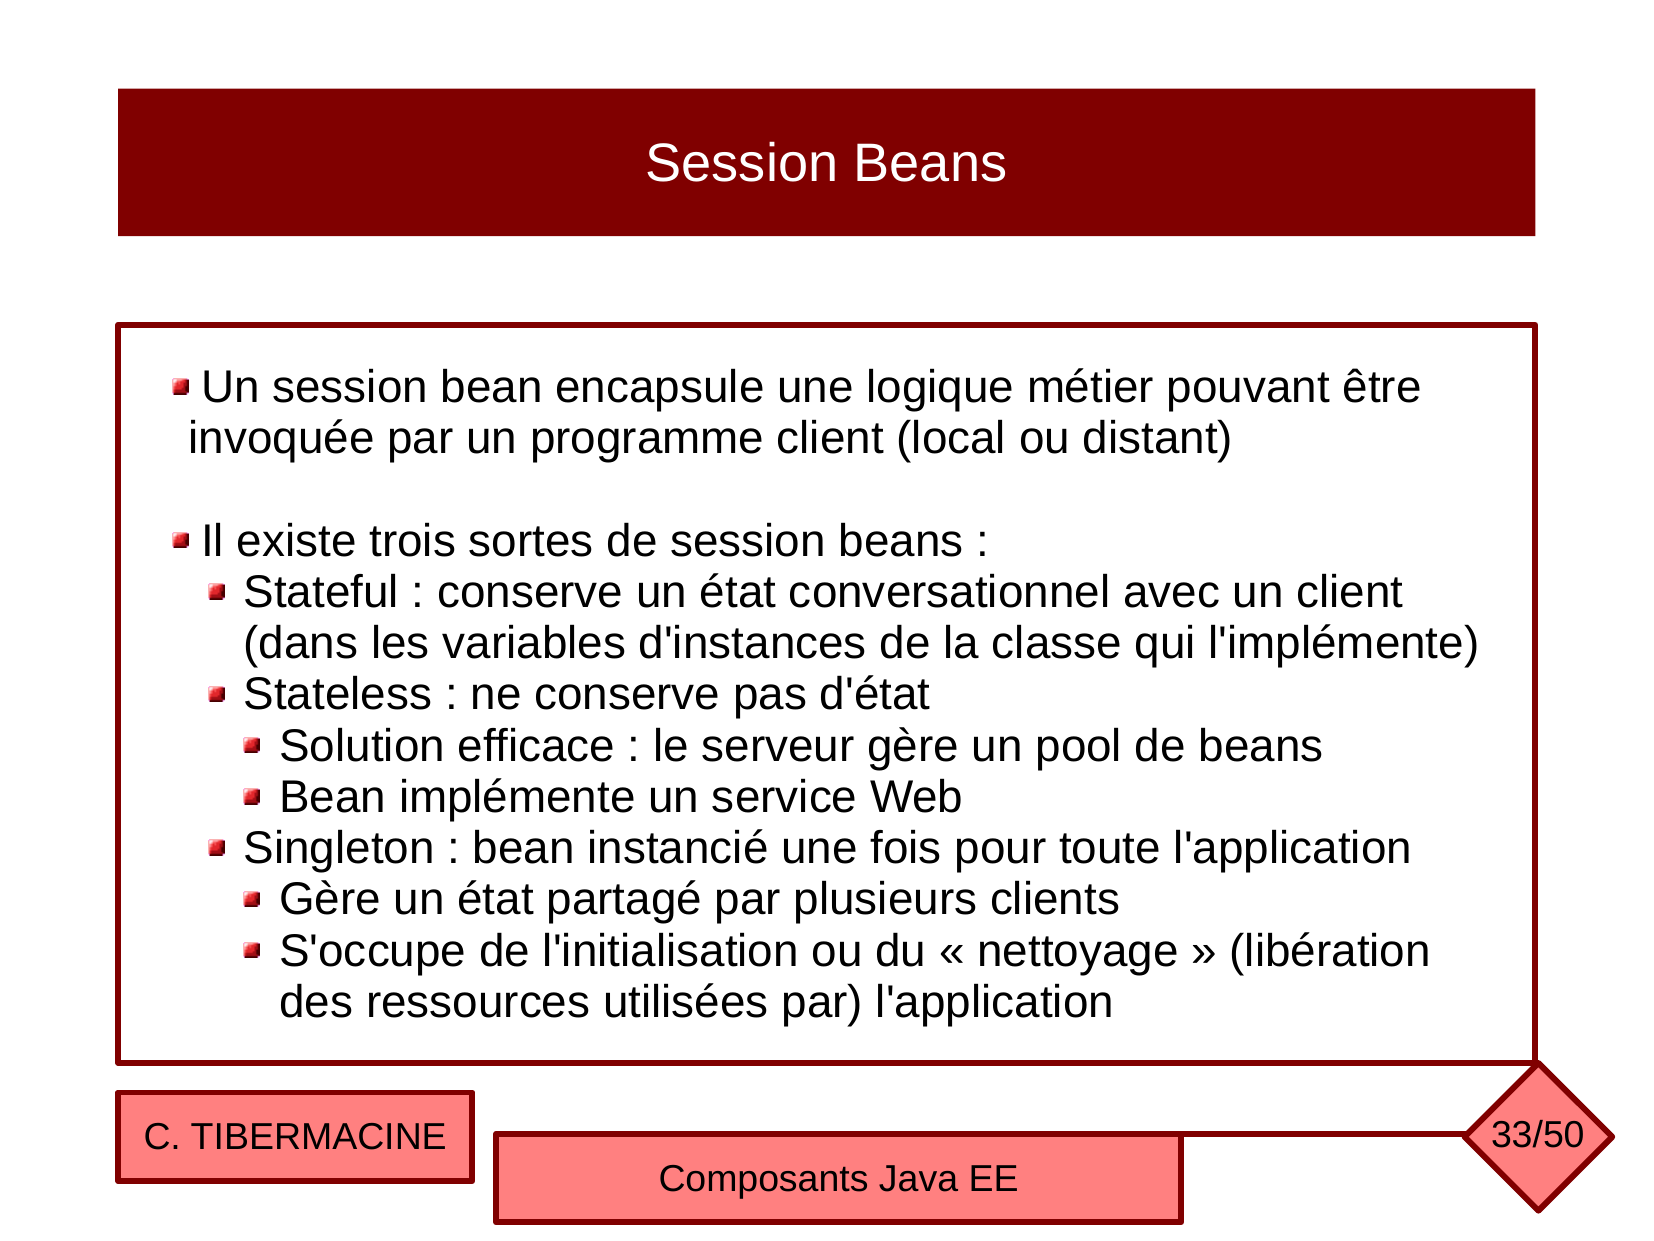

Session Beans
 Un session bean encapsule une logique métier pouvant être
invoquée par un programme client (local ou distant)
 Il existe trois sortes de session beans :
Stateful : conserve un état conversationnel avec un client
(dans les variables d'instances de la classe qui l'implémente)
Stateless : ne conserve pas d'état
Solution efficace : le serveur gère un pool de beans
Bean implémente un service Web
Singleton : bean instancié une fois pour toute l'application
Gère un état partagé par plusieurs clients
S'occupe de l'initialisation ou du « nettoyage » (libération
des ressources utilisées par) l'application
C. TIBERMACINE
Composants Java EE